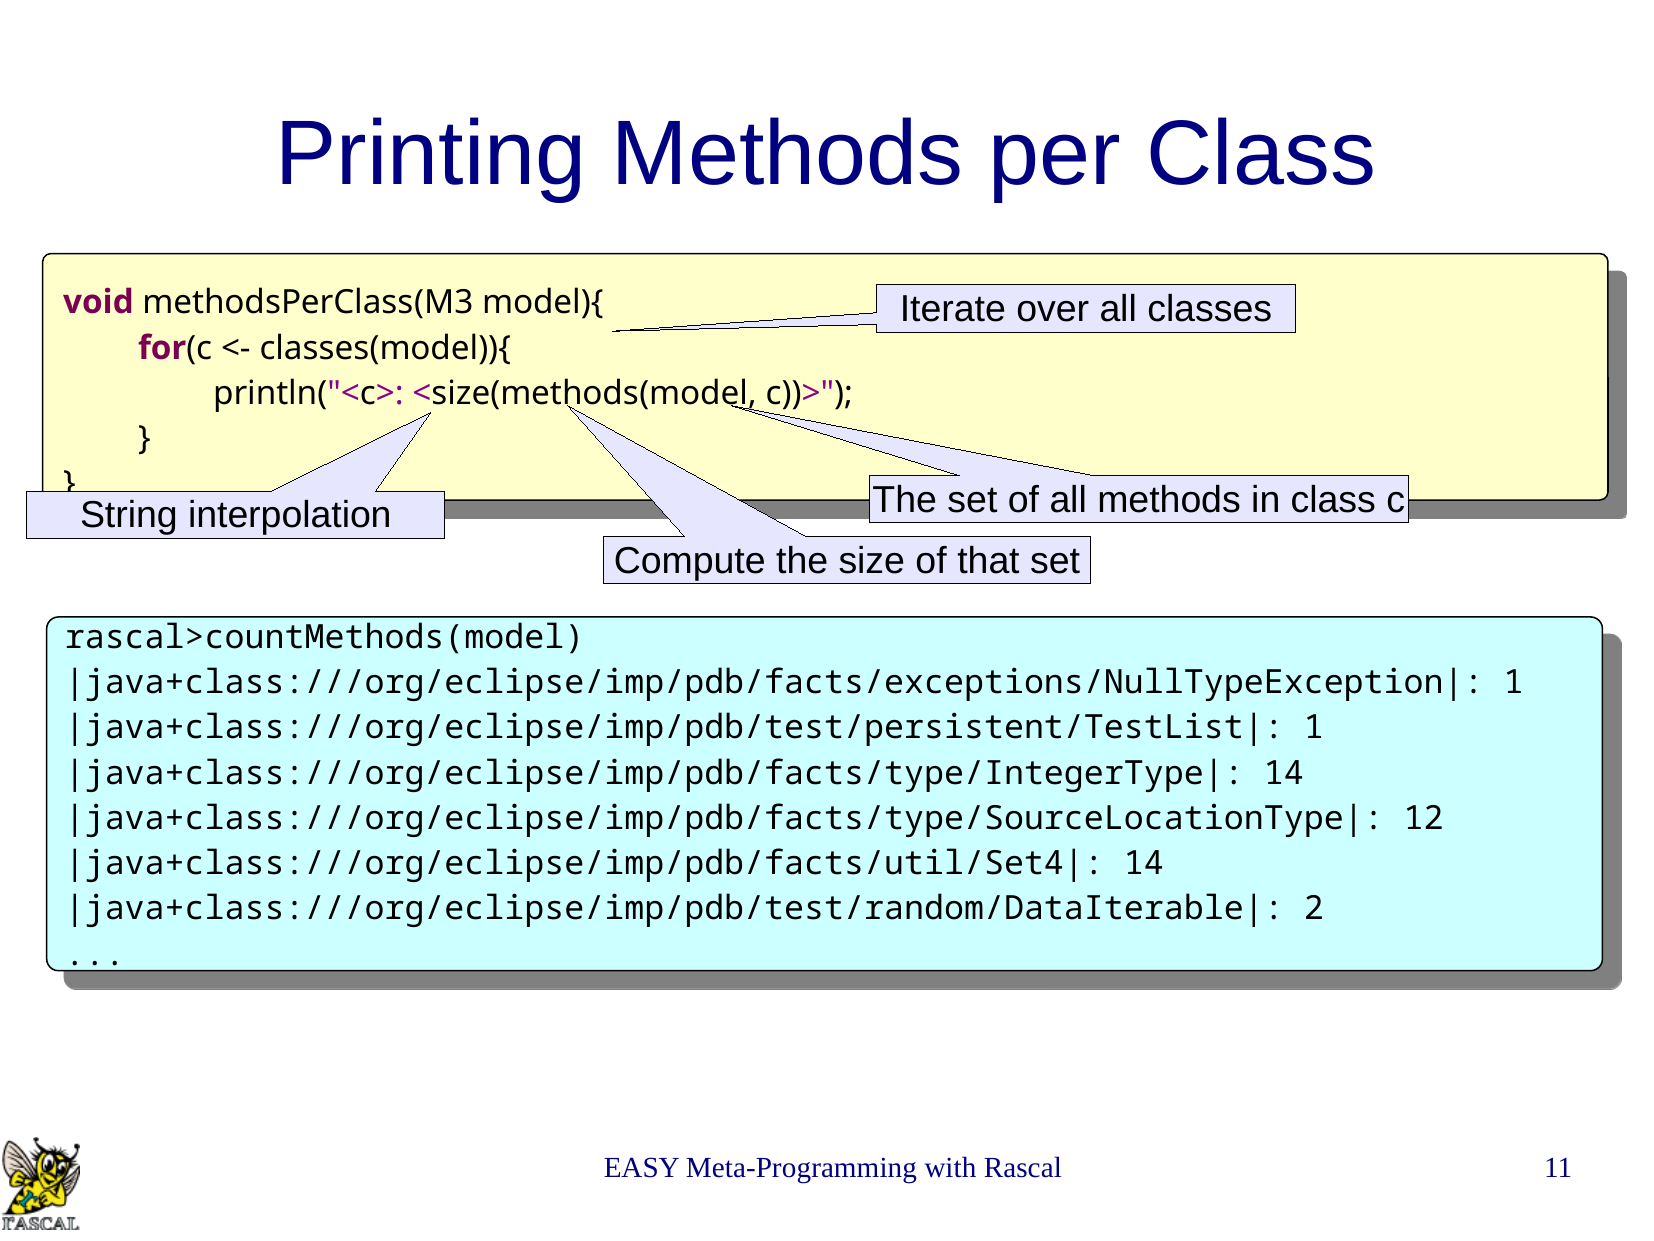

# Printing Methods per Class
void methodsPerClass(M3 model){
	for(c <- classes(model)){
		println("<c>: <size(methods(model, c))>");
	}
}
Iterate over all classes
The set of all methods in class c
String interpolation
Compute the size of that set
rascal>countMethods(model)
|java+class:///org/eclipse/imp/pdb/facts/exceptions/NullTypeException|: 1
|java+class:///org/eclipse/imp/pdb/test/persistent/TestList|: 1
|java+class:///org/eclipse/imp/pdb/facts/type/IntegerType|: 14
|java+class:///org/eclipse/imp/pdb/facts/type/SourceLocationType|: 12
|java+class:///org/eclipse/imp/pdb/facts/util/Set4|: 14
|java+class:///org/eclipse/imp/pdb/test/random/DataIterable|: 2
...
11